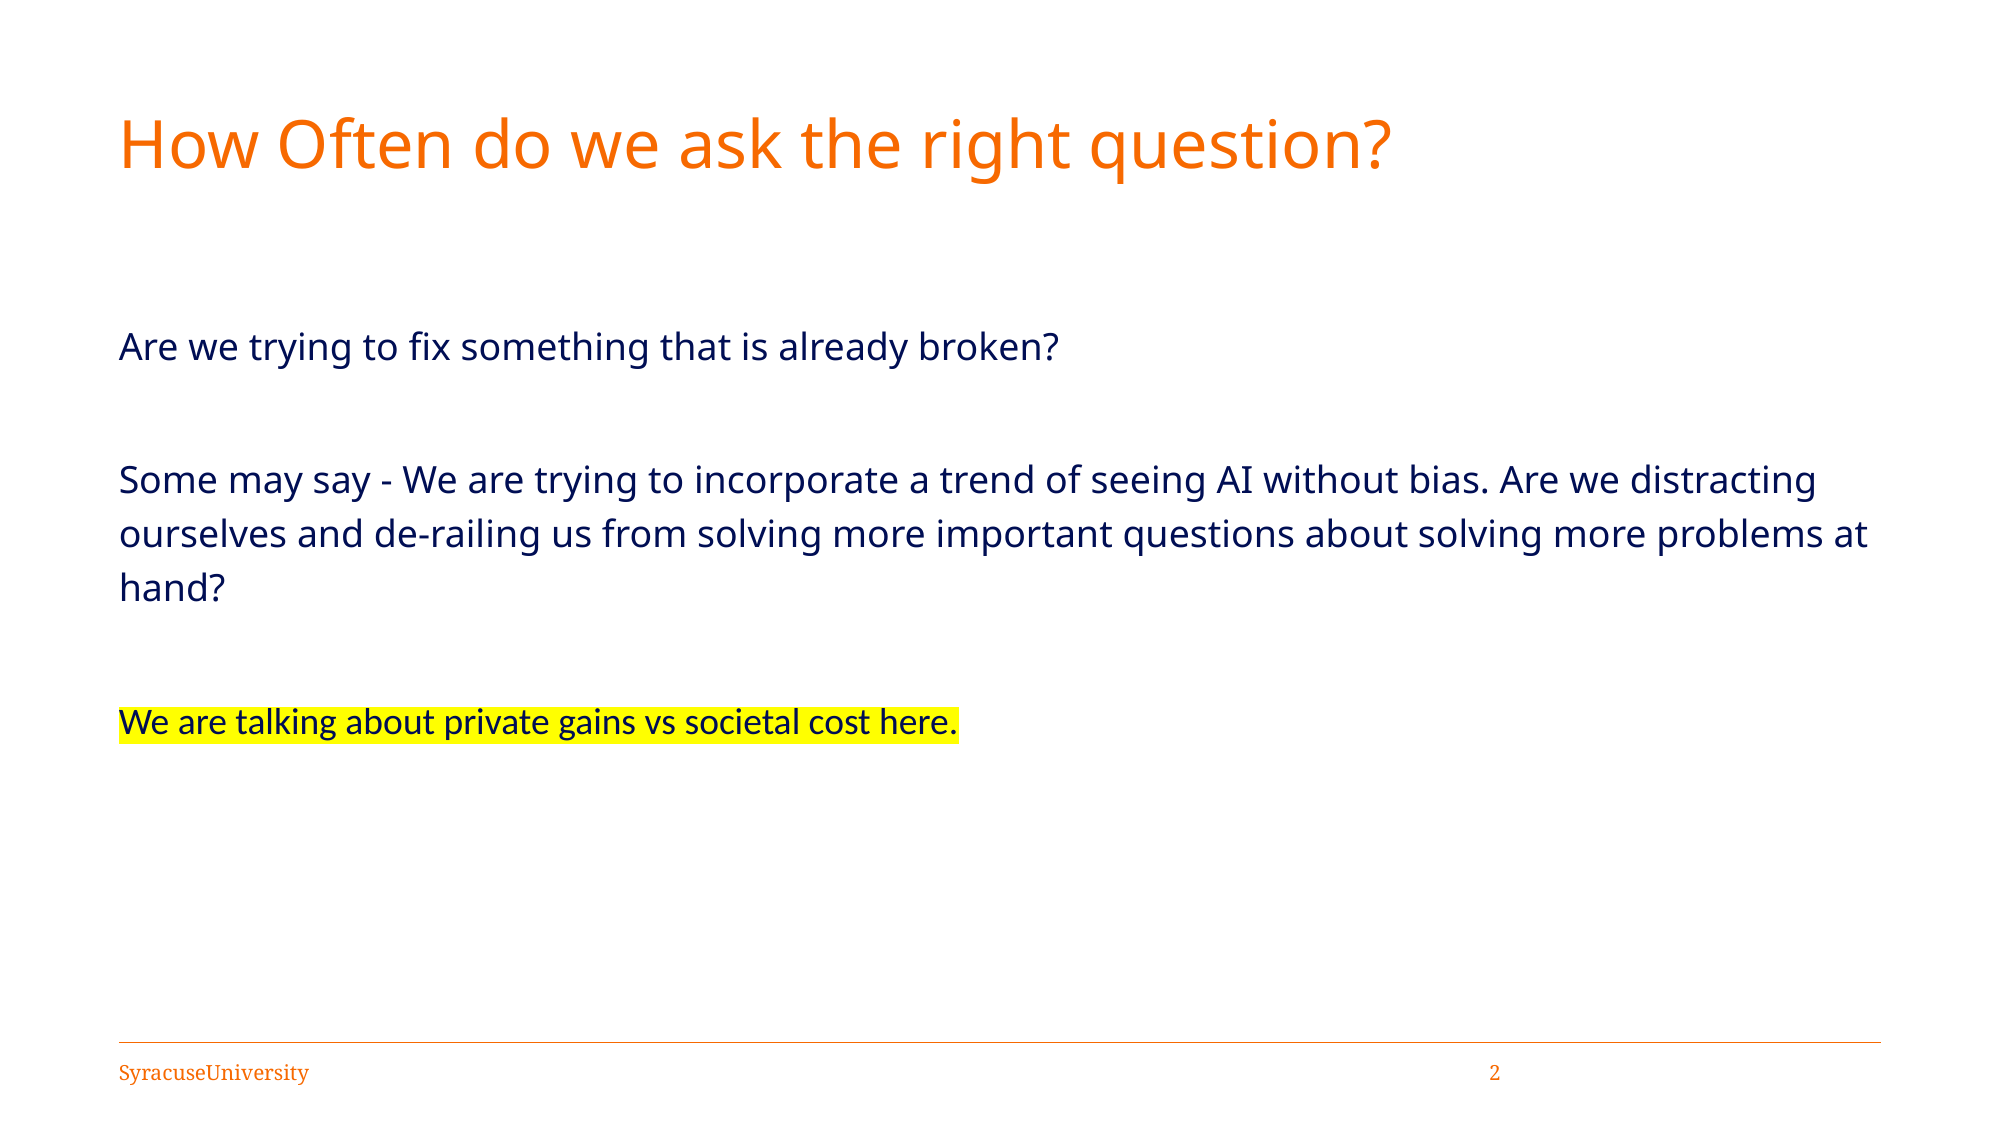

# How Often do we ask the right question?
Are we trying to fix something that is already broken?
Some may say - We are trying to incorporate a trend of seeing AI without bias. Are we distracting ourselves and de-railing us from solving more important questions about solving more problems at hand?
We are talking about private gains vs societal cost here.